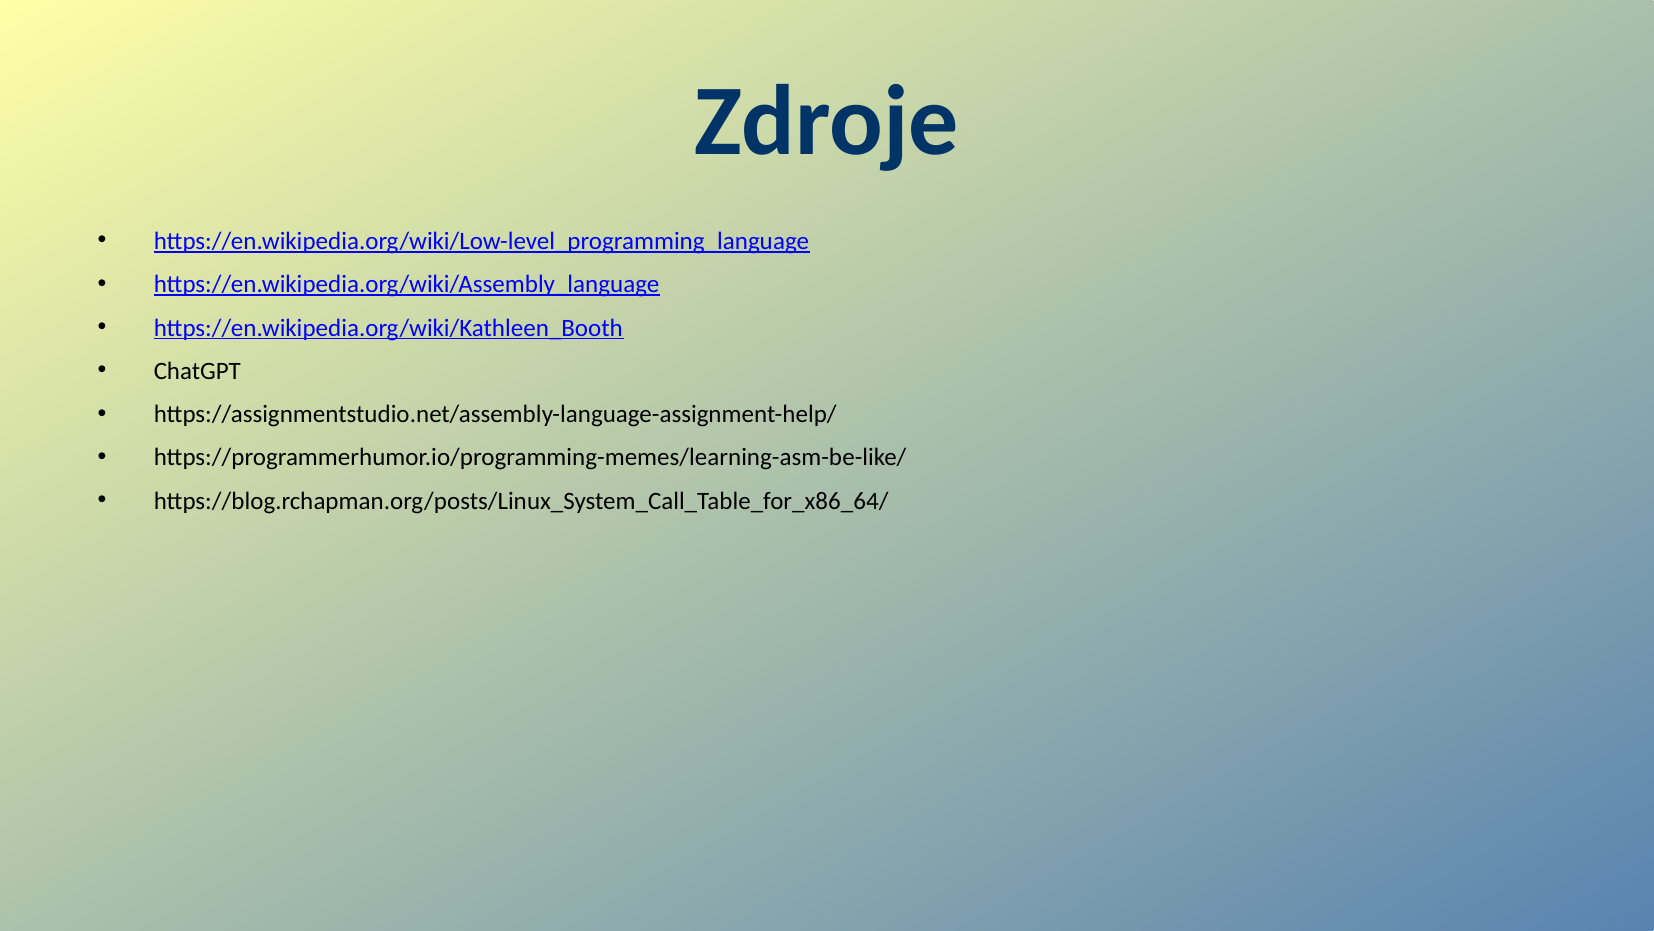

# Zdroje
https://en.wikipedia.org/wiki/Low-level_programming_language
https://en.wikipedia.org/wiki/Assembly_language
https://en.wikipedia.org/wiki/Kathleen_Booth
ChatGPT
https://assignmentstudio.net/assembly-language-assignment-help/
https://programmerhumor.io/programming-memes/learning-asm-be-like/
https://blog.rchapman.org/posts/Linux_System_Call_Table_for_x86_64/